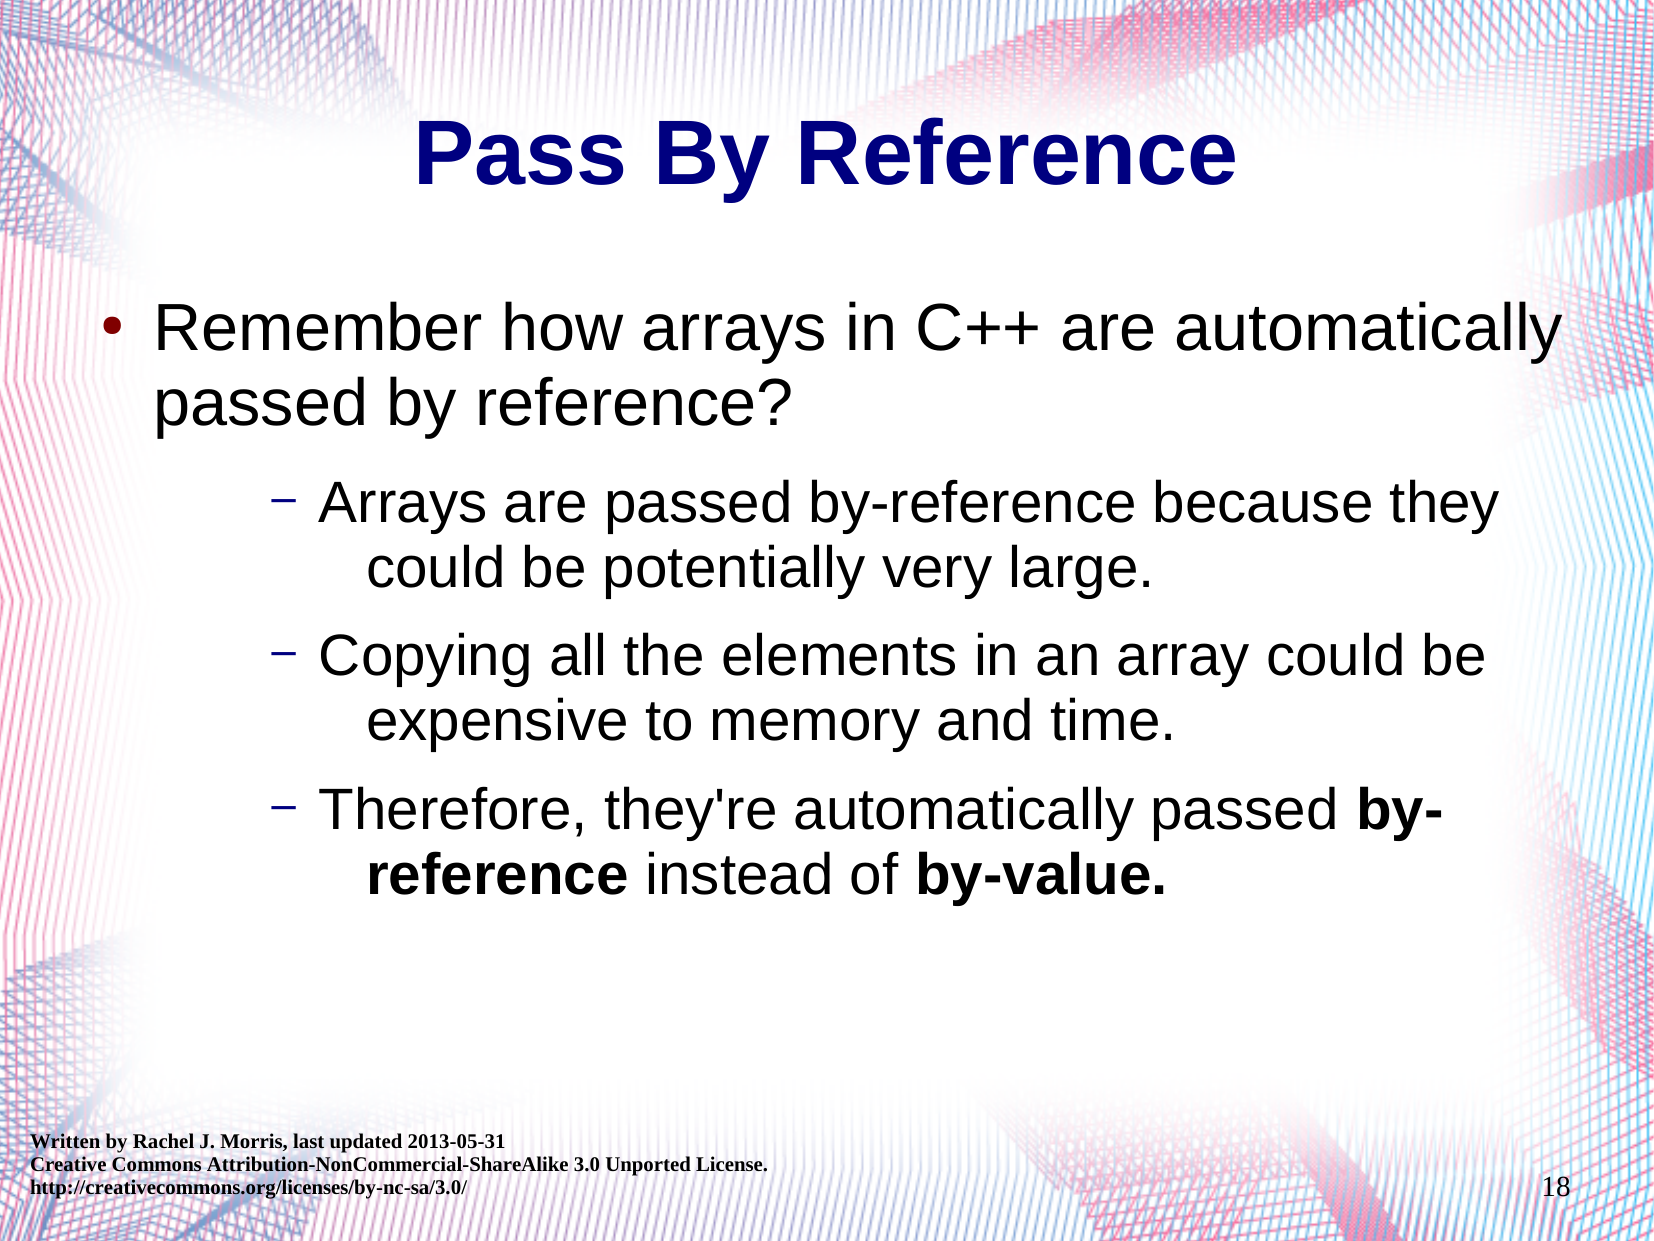

# Pass By Reference
Remember how arrays in C++ are automatically passed by reference?
Arrays are passed by-reference because they could be potentially very large.
Copying all the elements in an array could be expensive to memory and time.
Therefore, they're automatically passed by-reference instead of by-value.
18